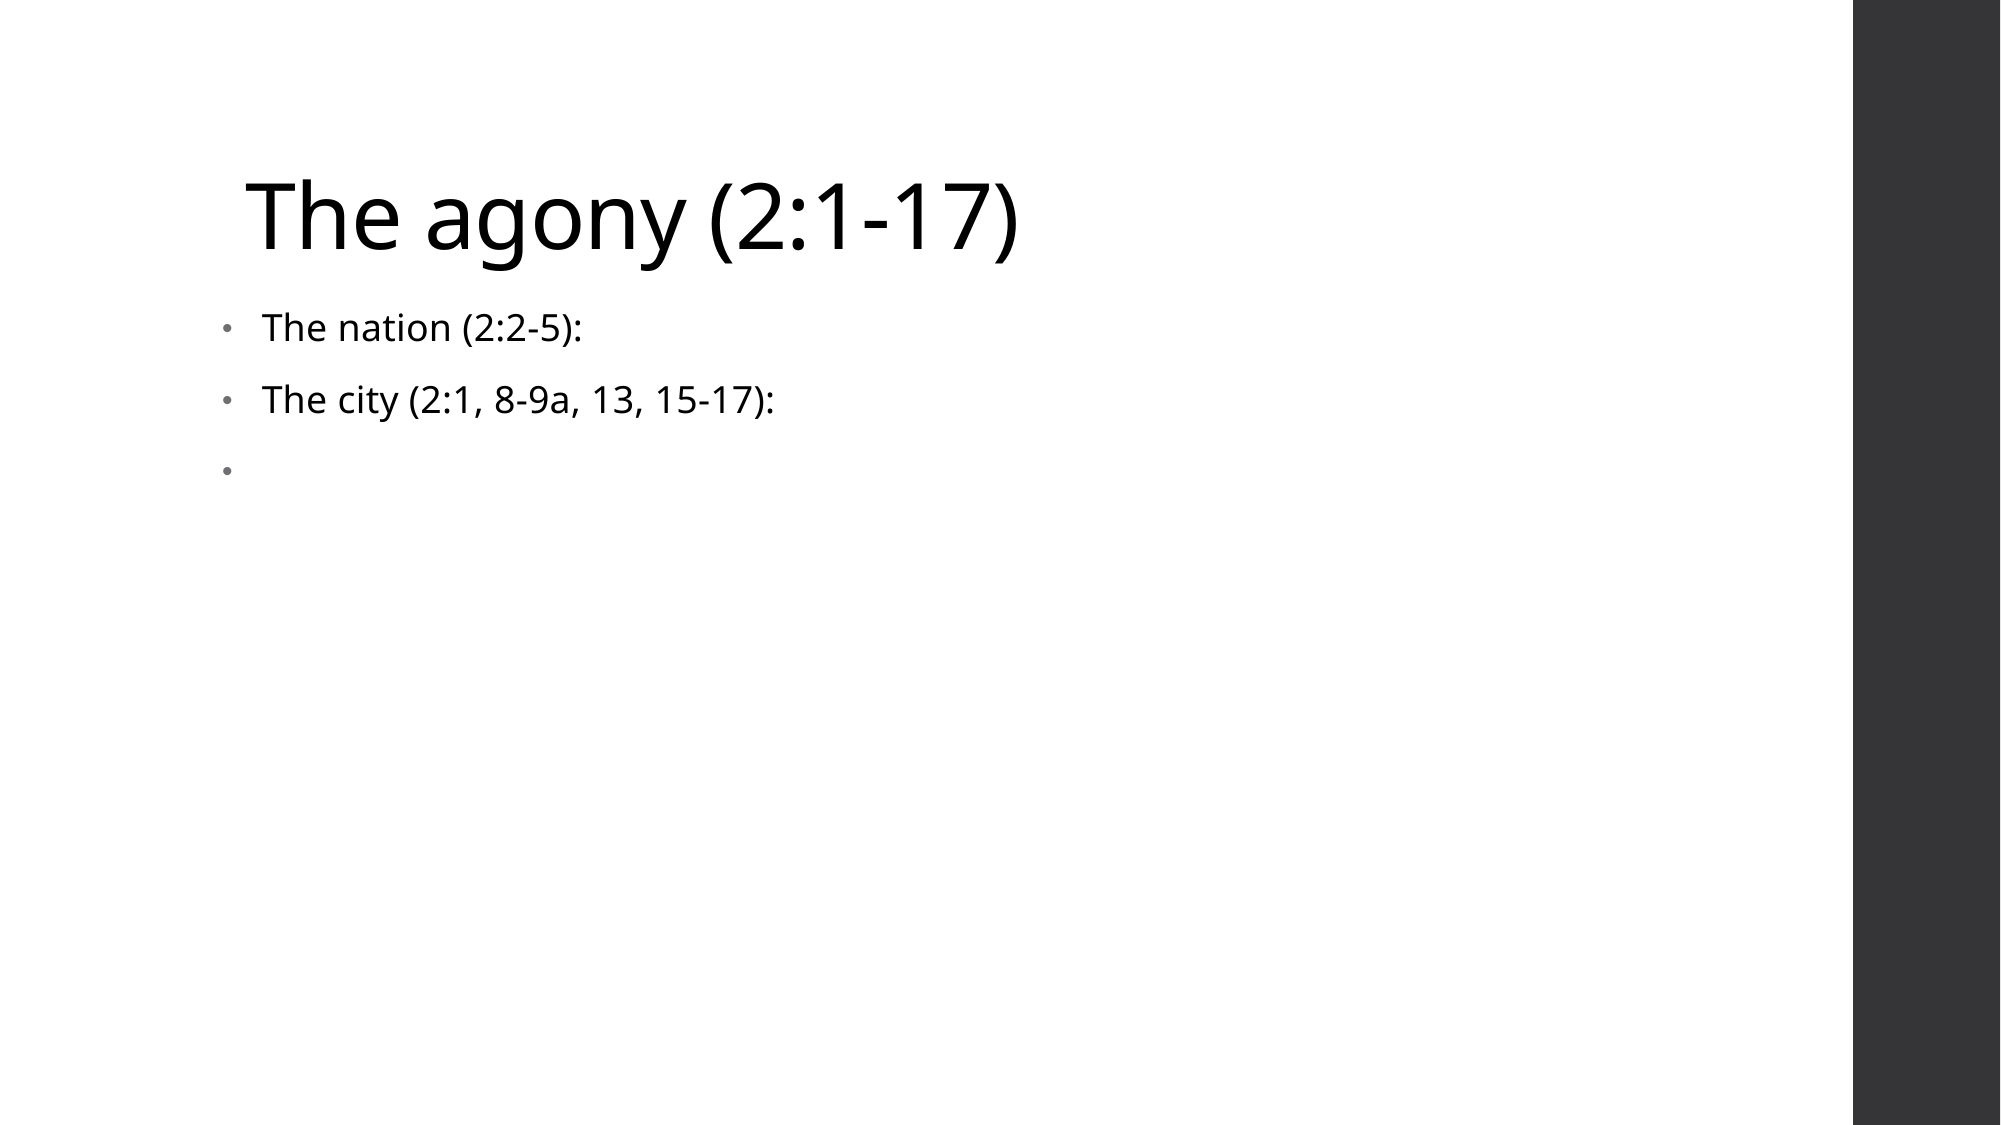

# The agony (2:1-17)
 The nation (2:2-5):
 The city (2:1, 8-9a, 13, 15-17):